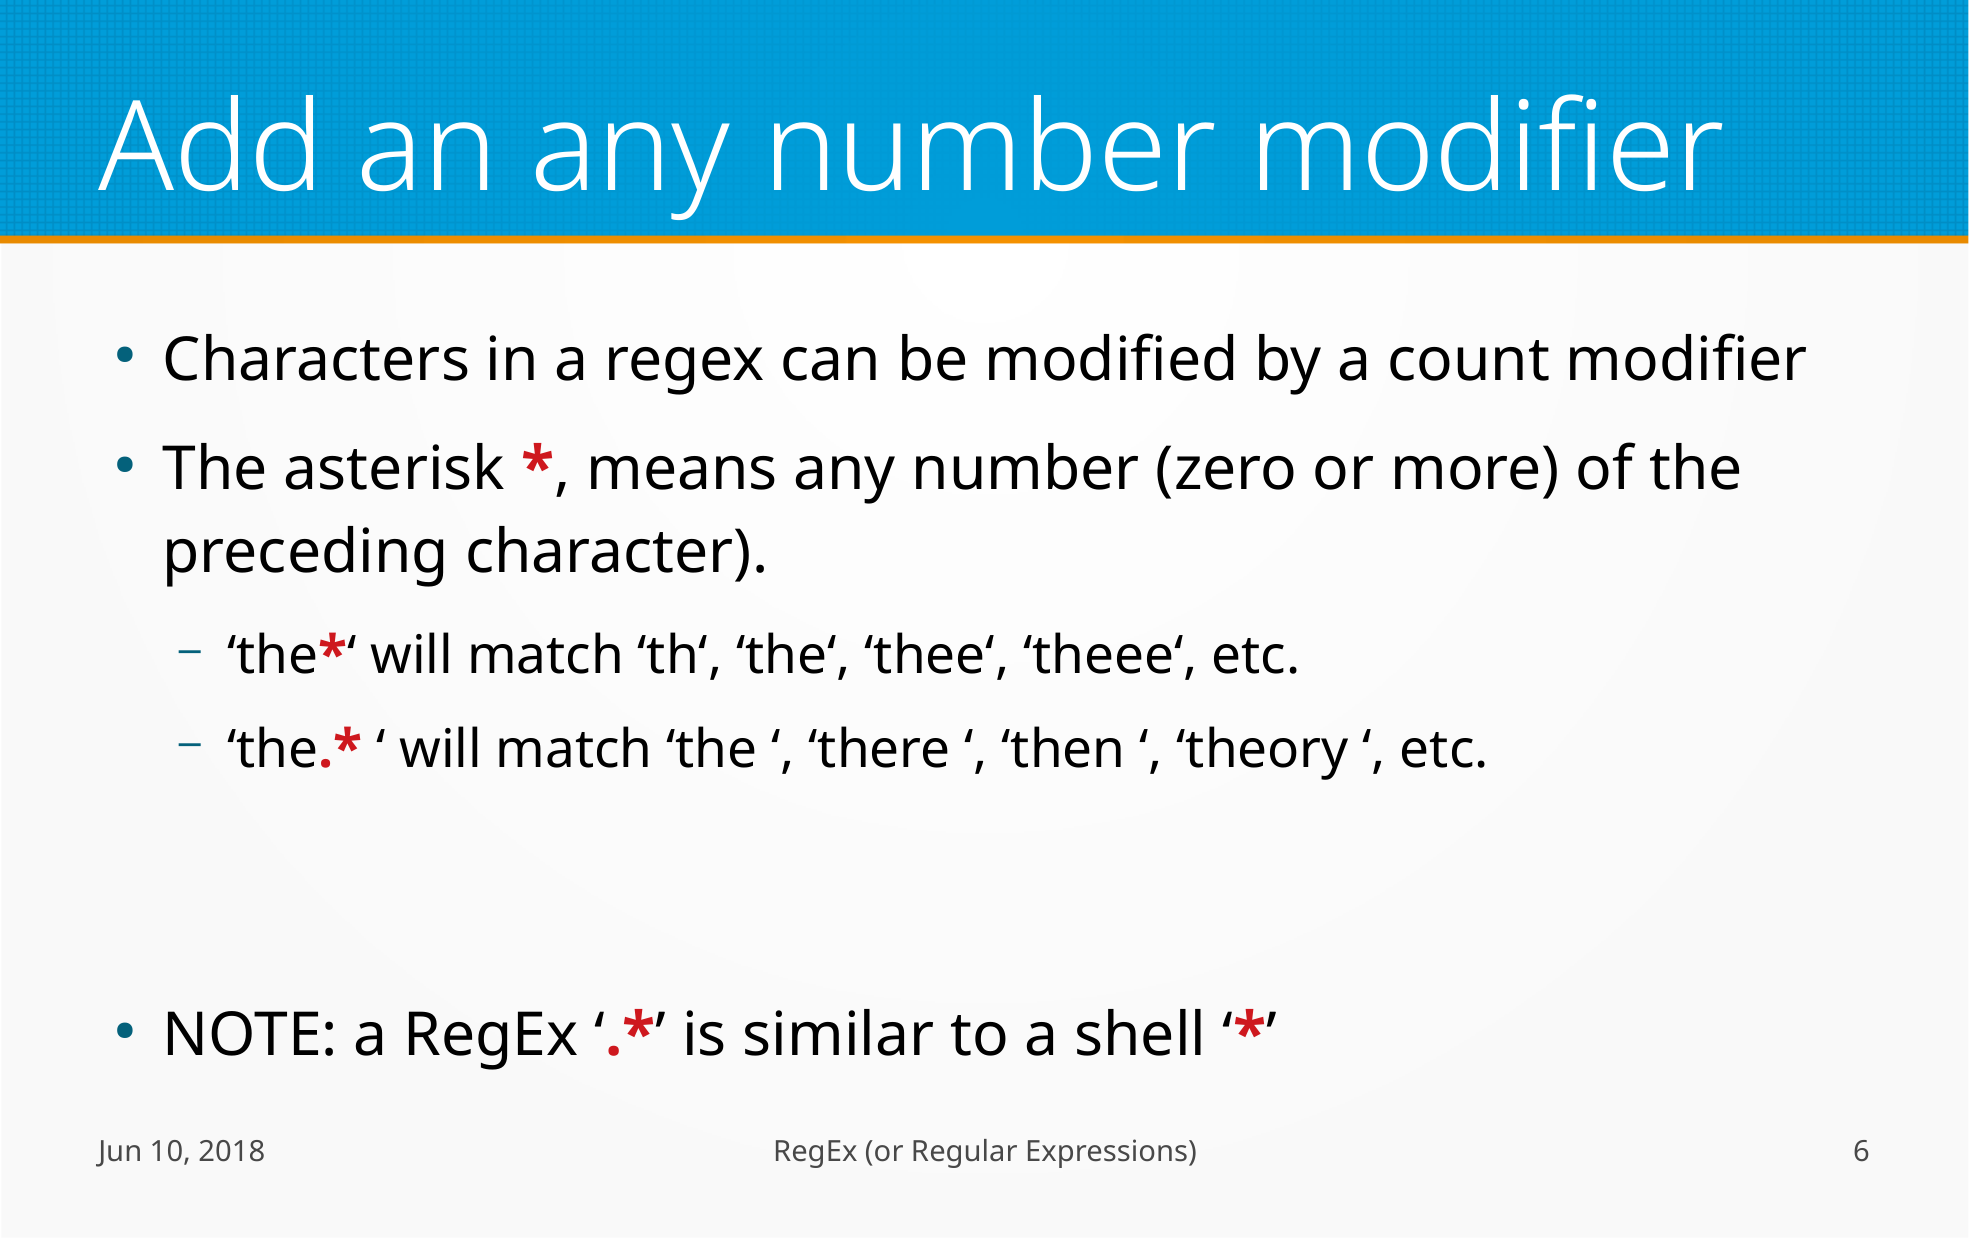

# Add an any number modifier
Characters in a regex can be modified by a count modifier
The asterisk *, means any number (zero or more) of the preceding character).
‘the*‘ will match ‘th‘, ‘the‘, ‘thee‘, ‘theee‘, etc.
‘the.* ‘ will match ‘the ‘, ‘there ‘, ‘then ‘, ‘theory ‘, etc.
NOTE: a RegEx ‘.*’ is similar to a shell ‘*’
Jun 10, 2018
RegEx (or Regular Expressions)
6